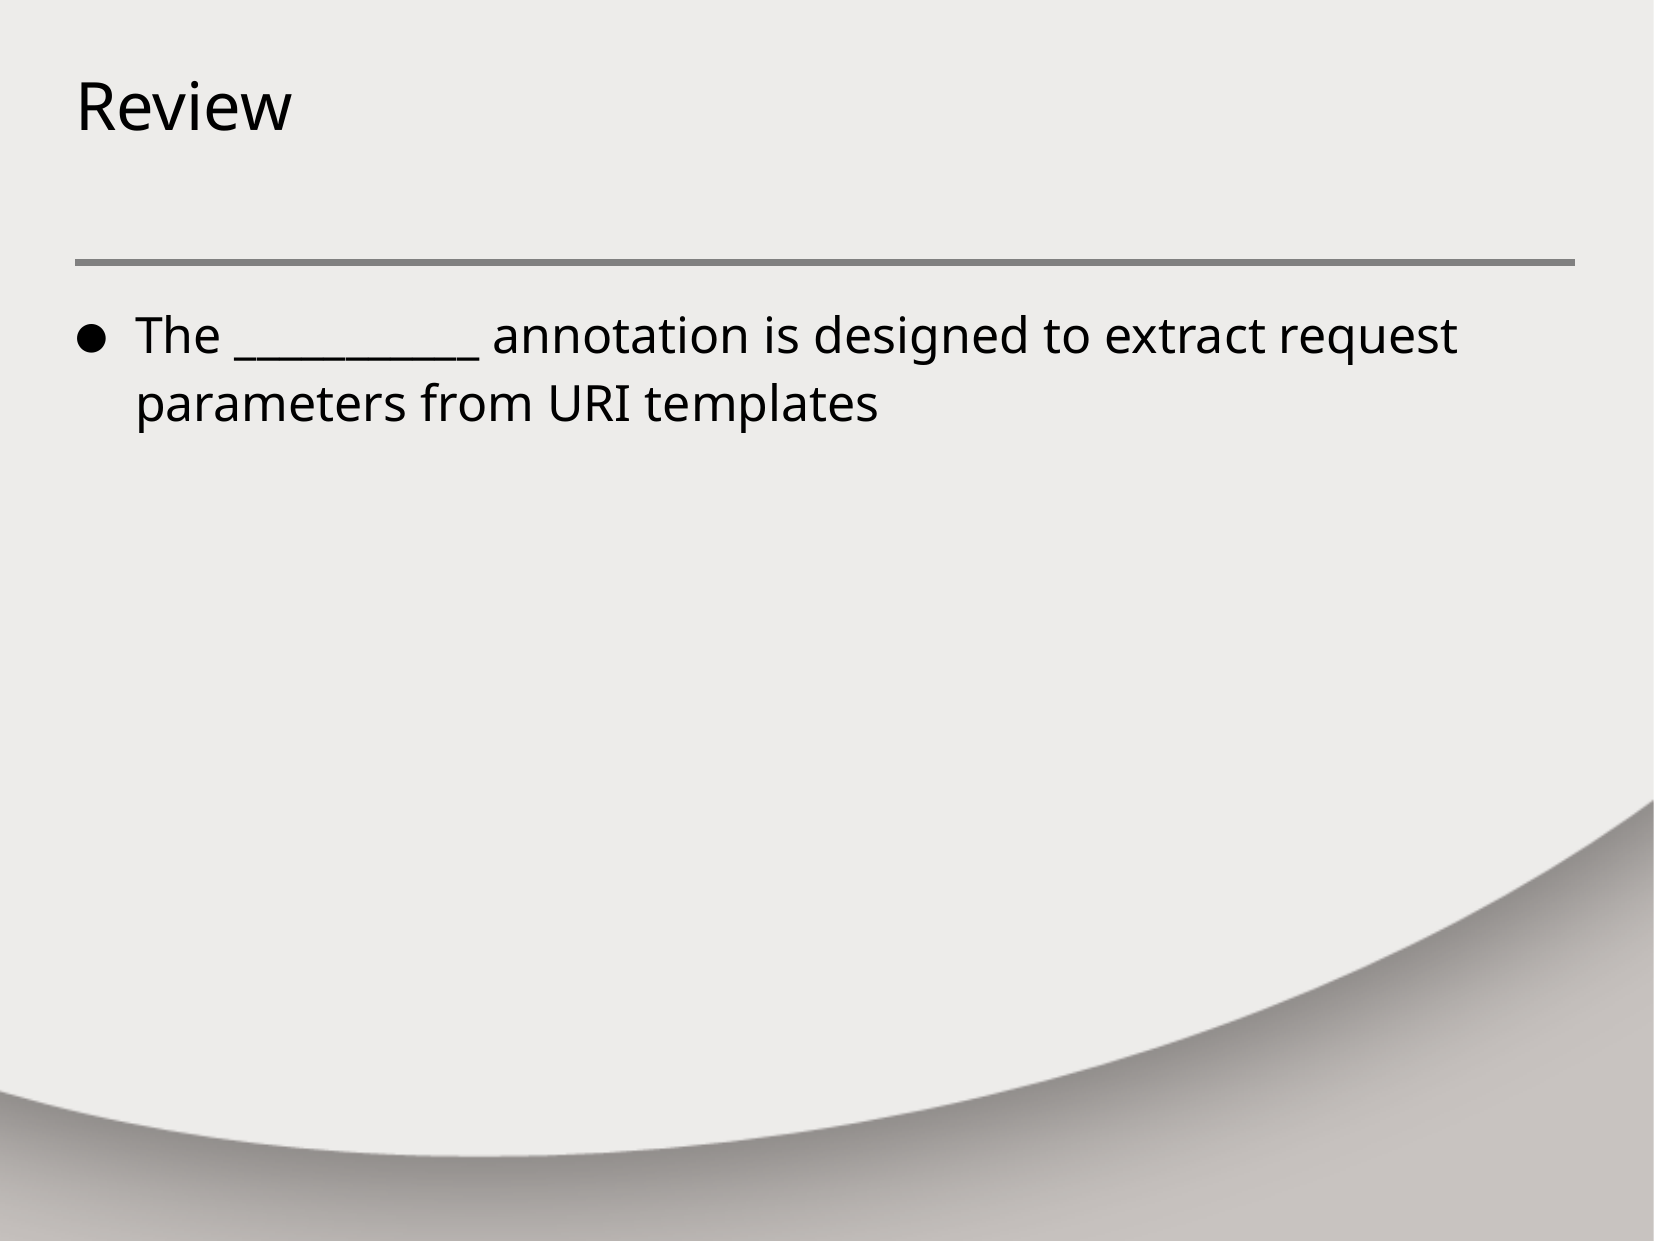

# Review
The ___________ annotation is designed to extract request parameters from URI templates